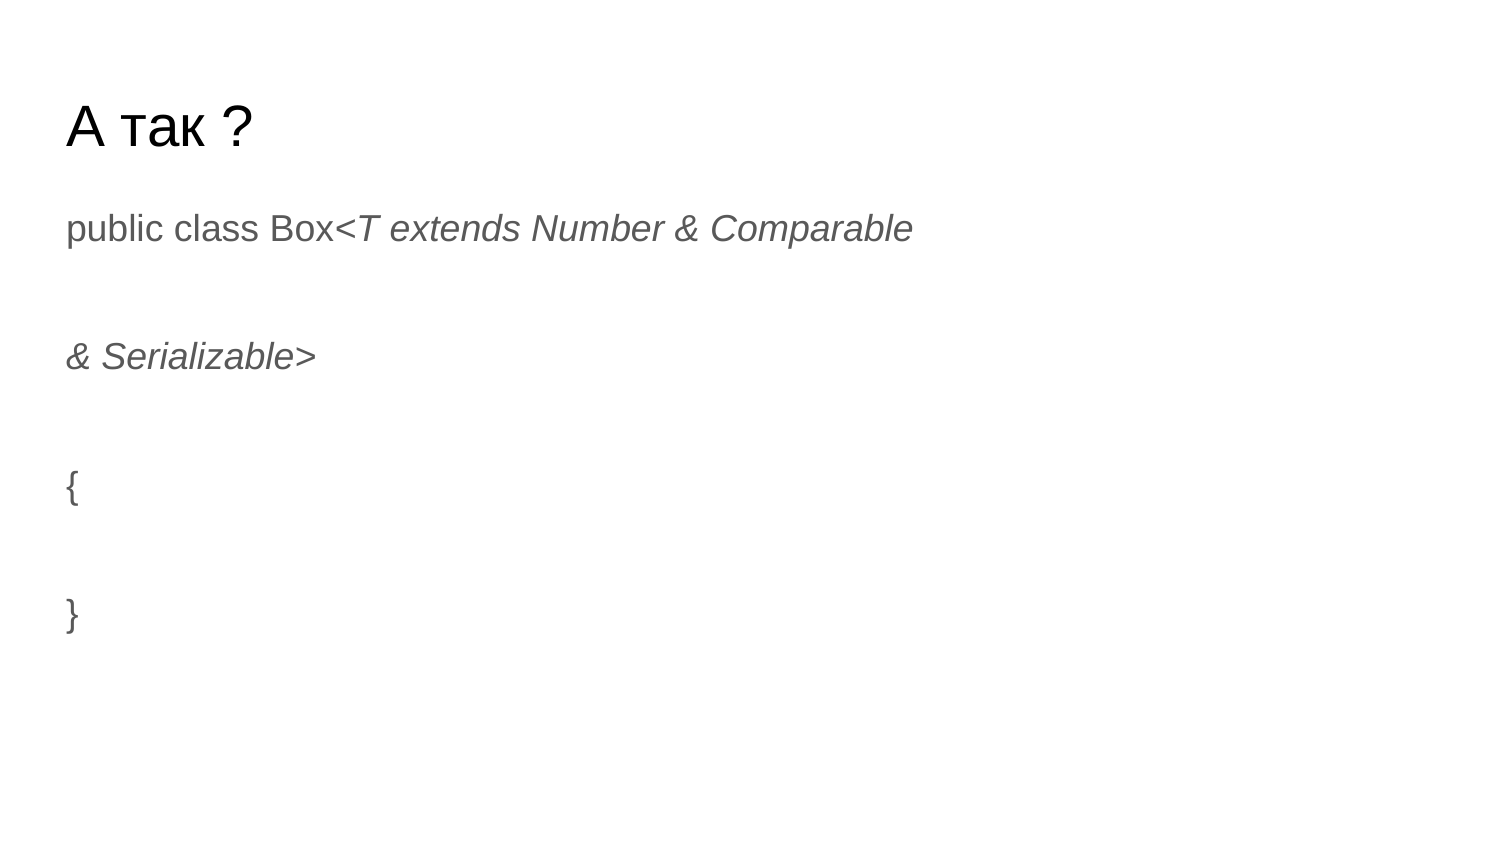

# А так ?
public class Box<T extends Number & Comparable
& Serializable>
{
}